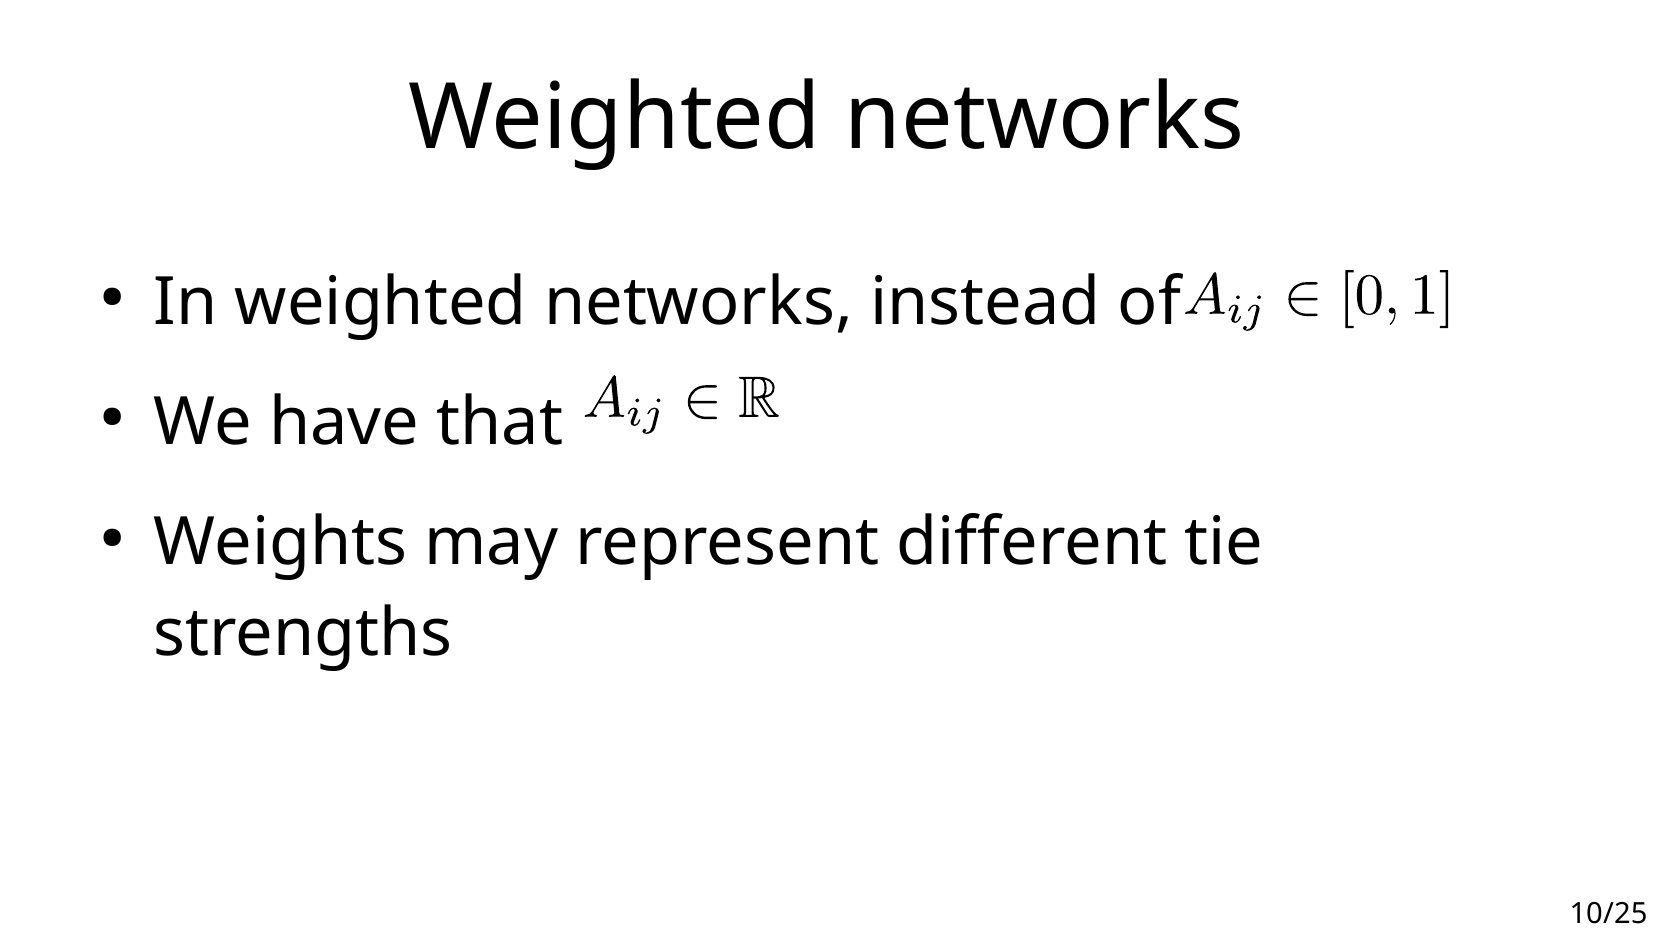

# Weighted networks
In weighted networks, instead of
We have that
Weights may represent different tie strengths
10